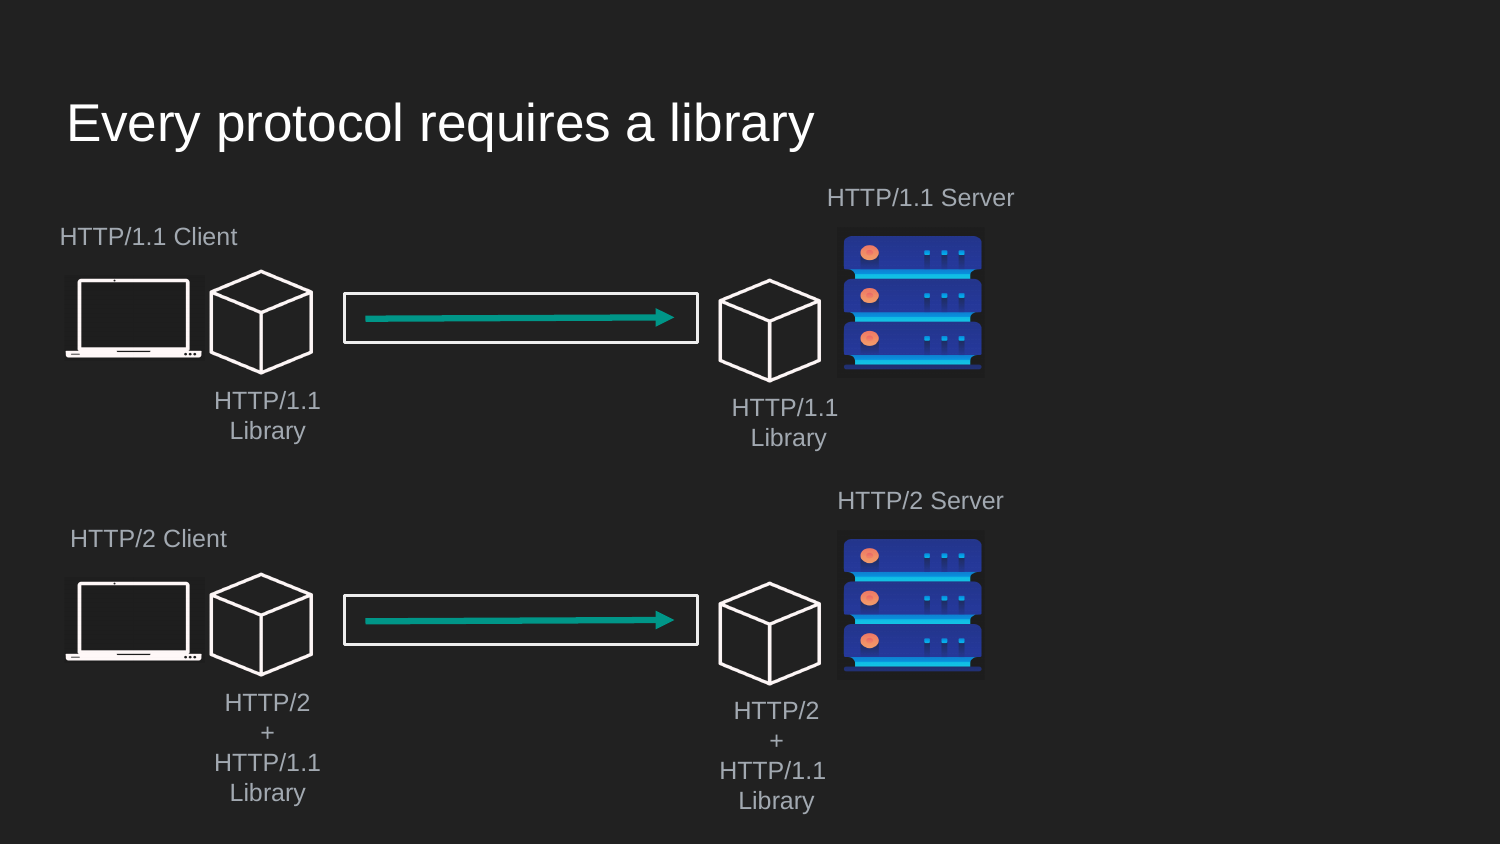

# Every protocol requires a library
HTTP/1.1 Server
HTTP/1.1 Client
HTTP/1.1
Library
HTTP/1.1
Library
HTTP/2 Server
HTTP/2 Client
HTTP/2
+
HTTP/1.1
Library
HTTP/2
+
HTTP/1.1
Library